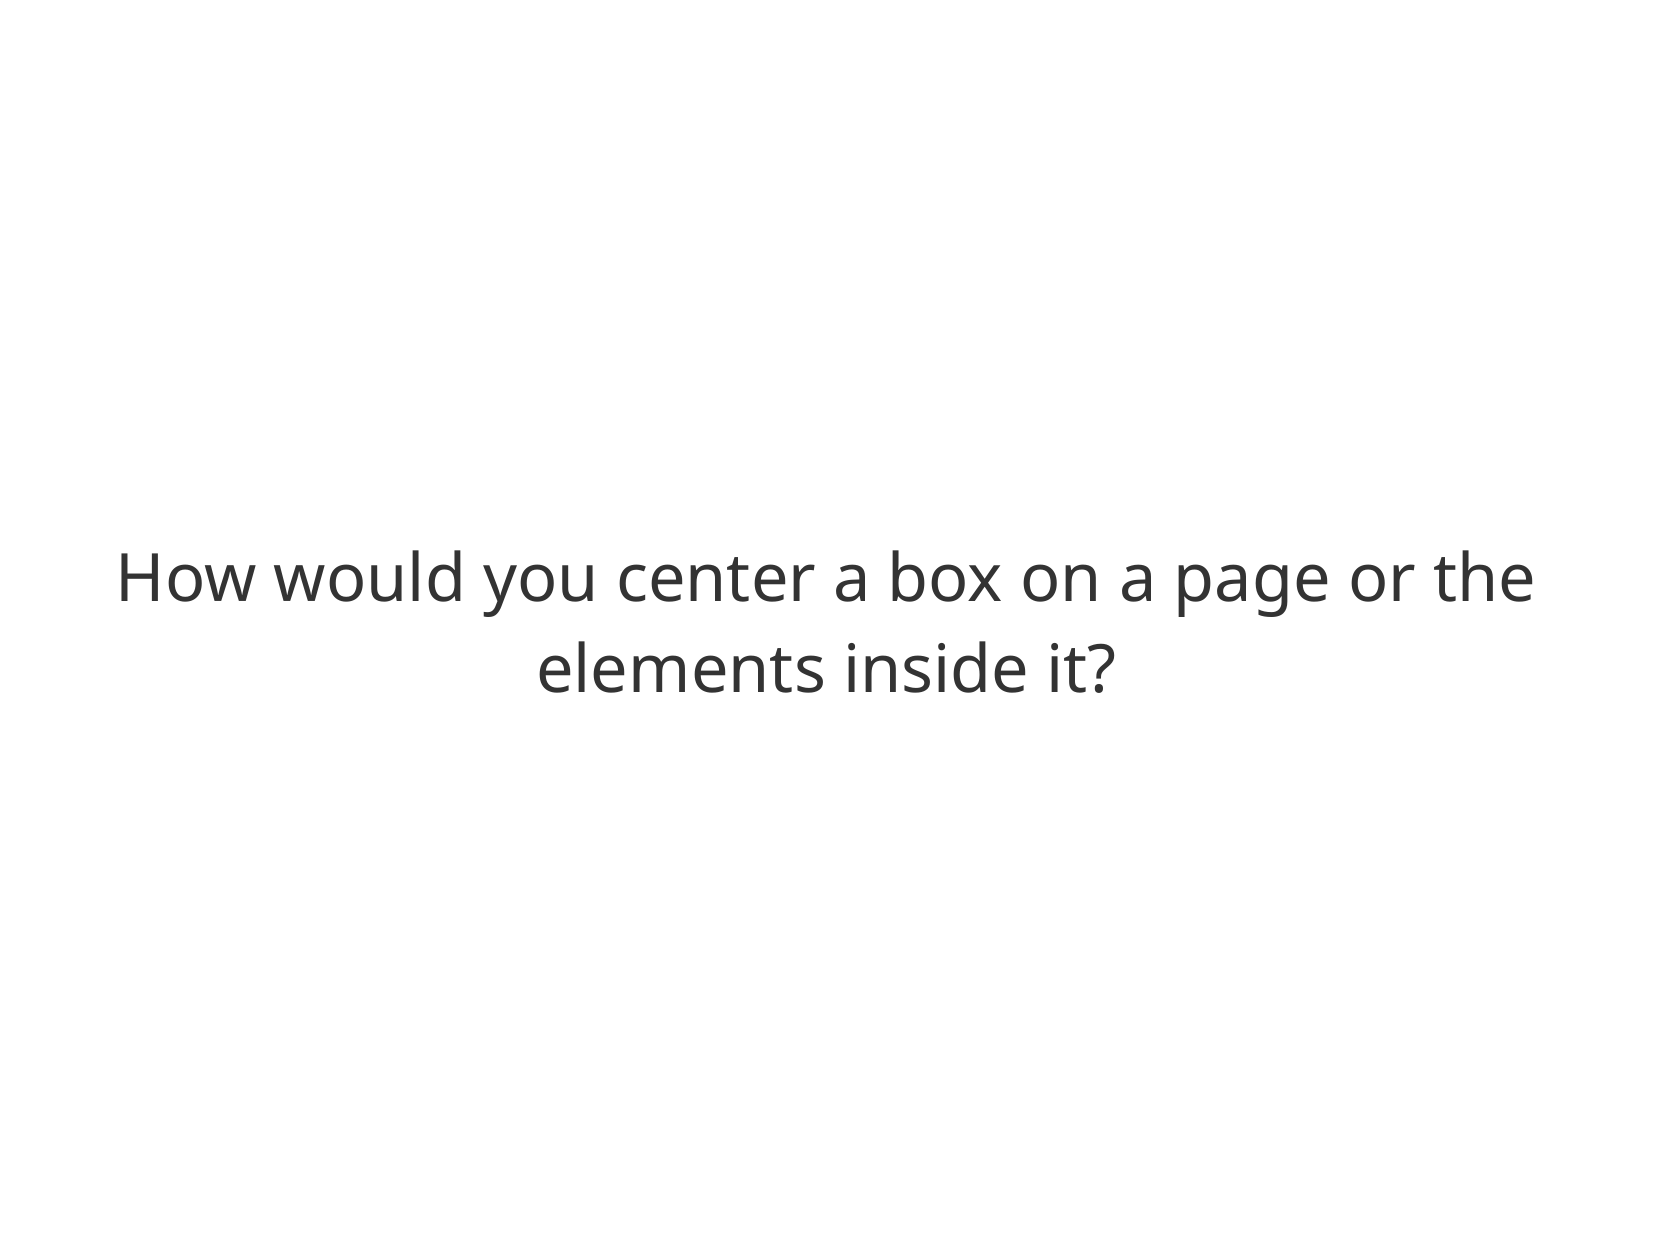

# How would you center a box on a page or the elements inside it?